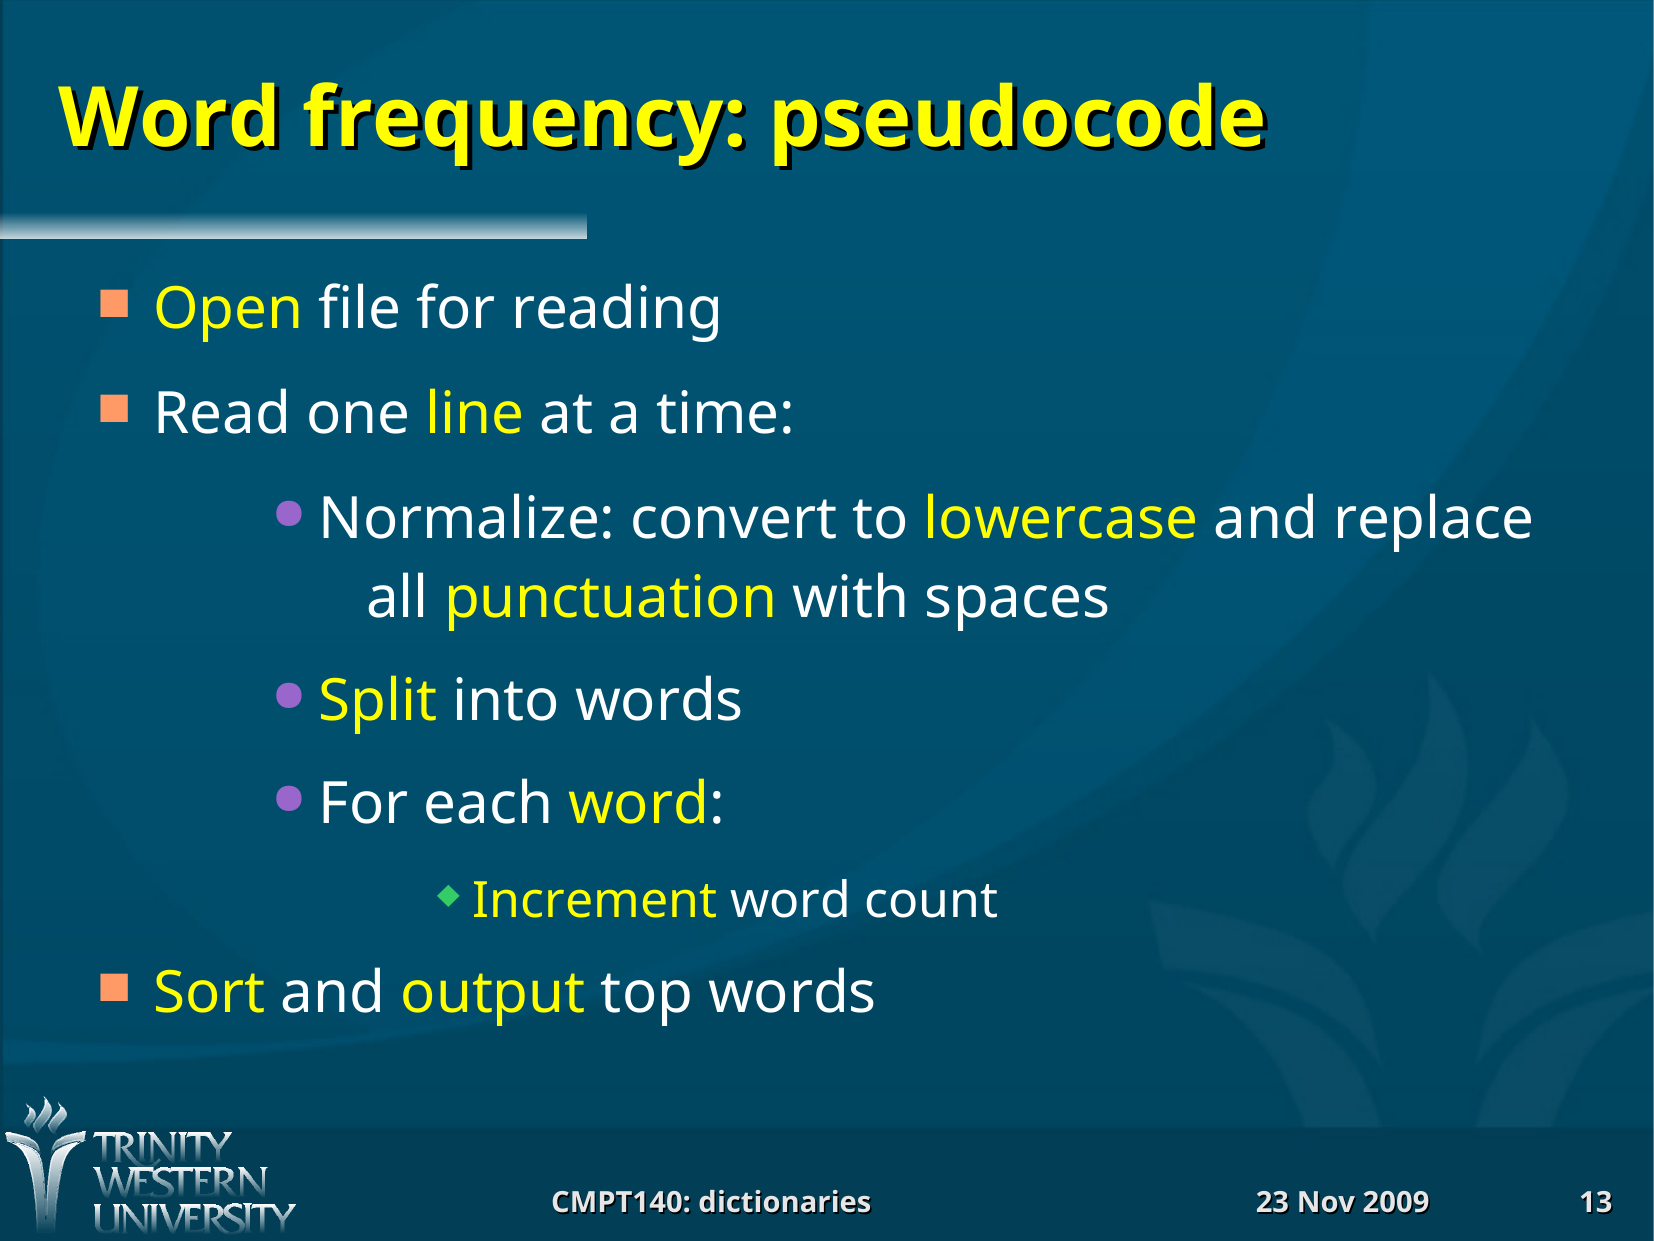

# Word frequency: pseudocode
Open file for reading
Read one line at a time:
Normalize: convert to lowercase and replace all punctuation with spaces
Split into words
For each word:
Increment word count
Sort and output top words
CMPT140: dictionaries
23 Nov 2009
13